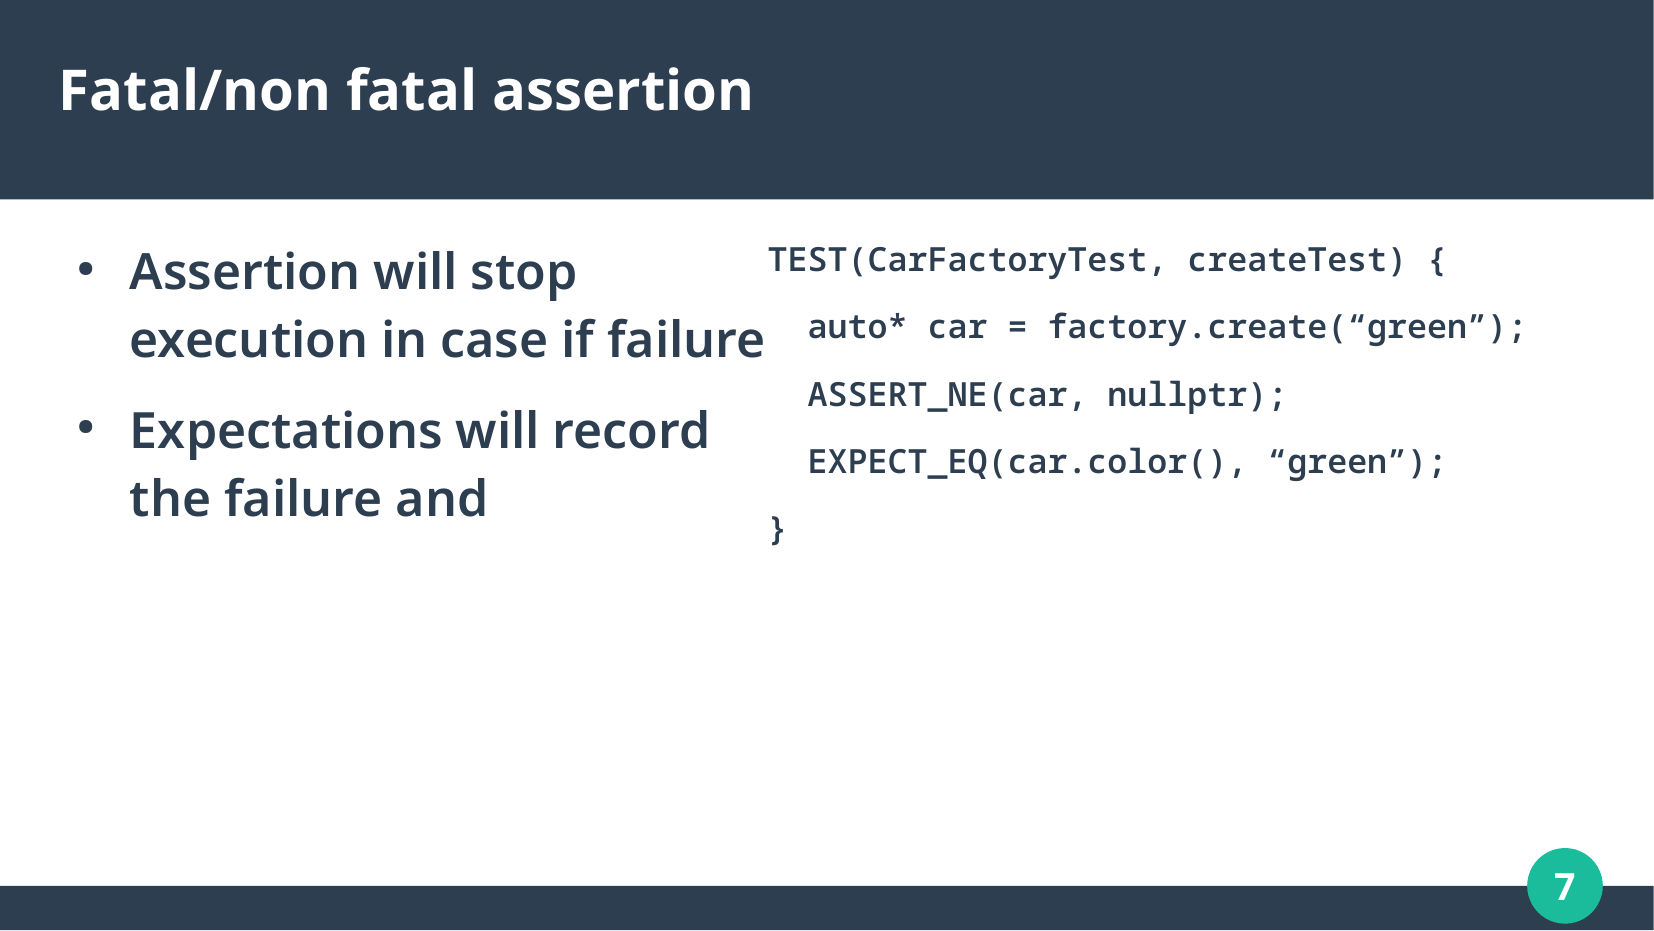

# Fatal/non fatal assertion
Assertion will stop execution in case if failure
Expectations will record the failure and
TEST(CarFactoryTest, createTest) {
 auto* car = factory.create(“green”);
 ASSERT_NE(car, nullptr);
 EXPECT_EQ(car.color(), “green”);
}